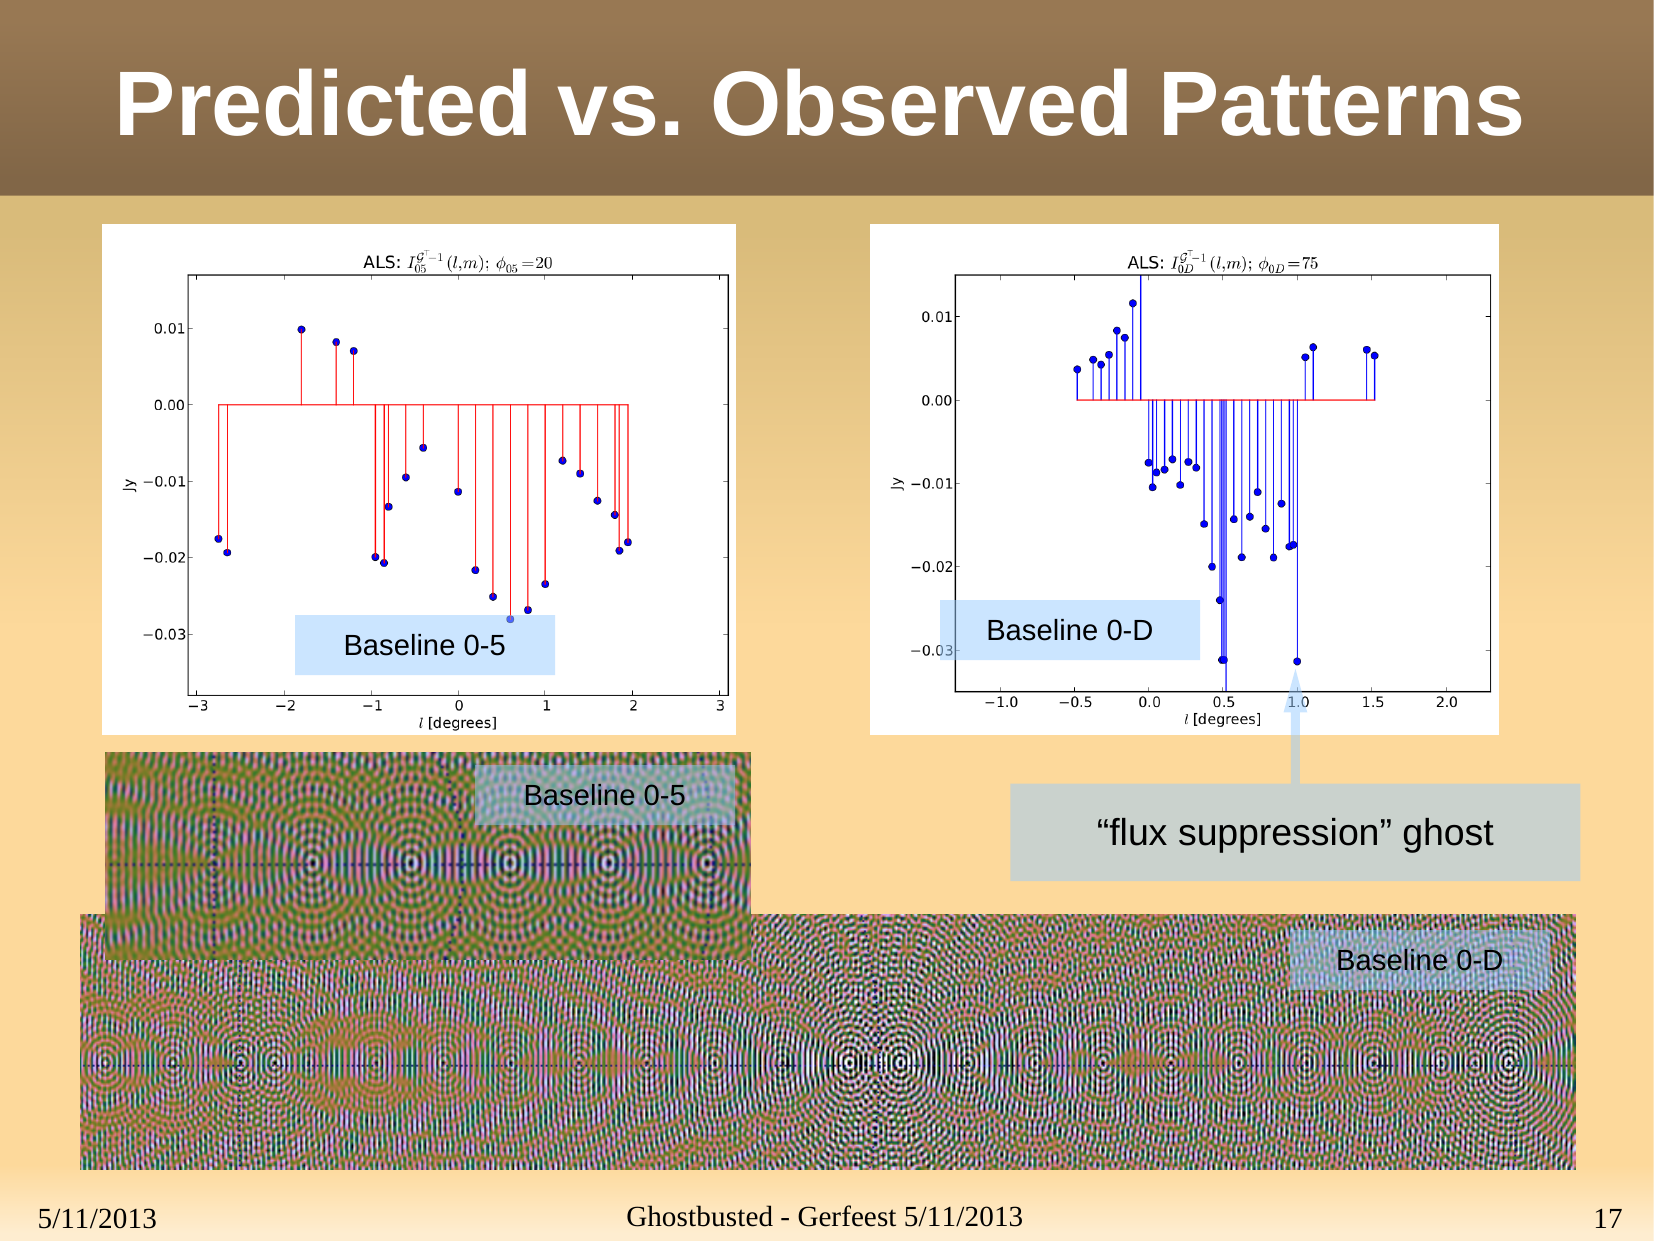

# Predicted vs. Observed Patterns
Baseline 0-D
Baseline 0-5
“flux suppression” ghost
Baseline 0-5
Baseline 0-D
Ghostbusted - Gerfeest 5/11/2013
5/11/2013
17